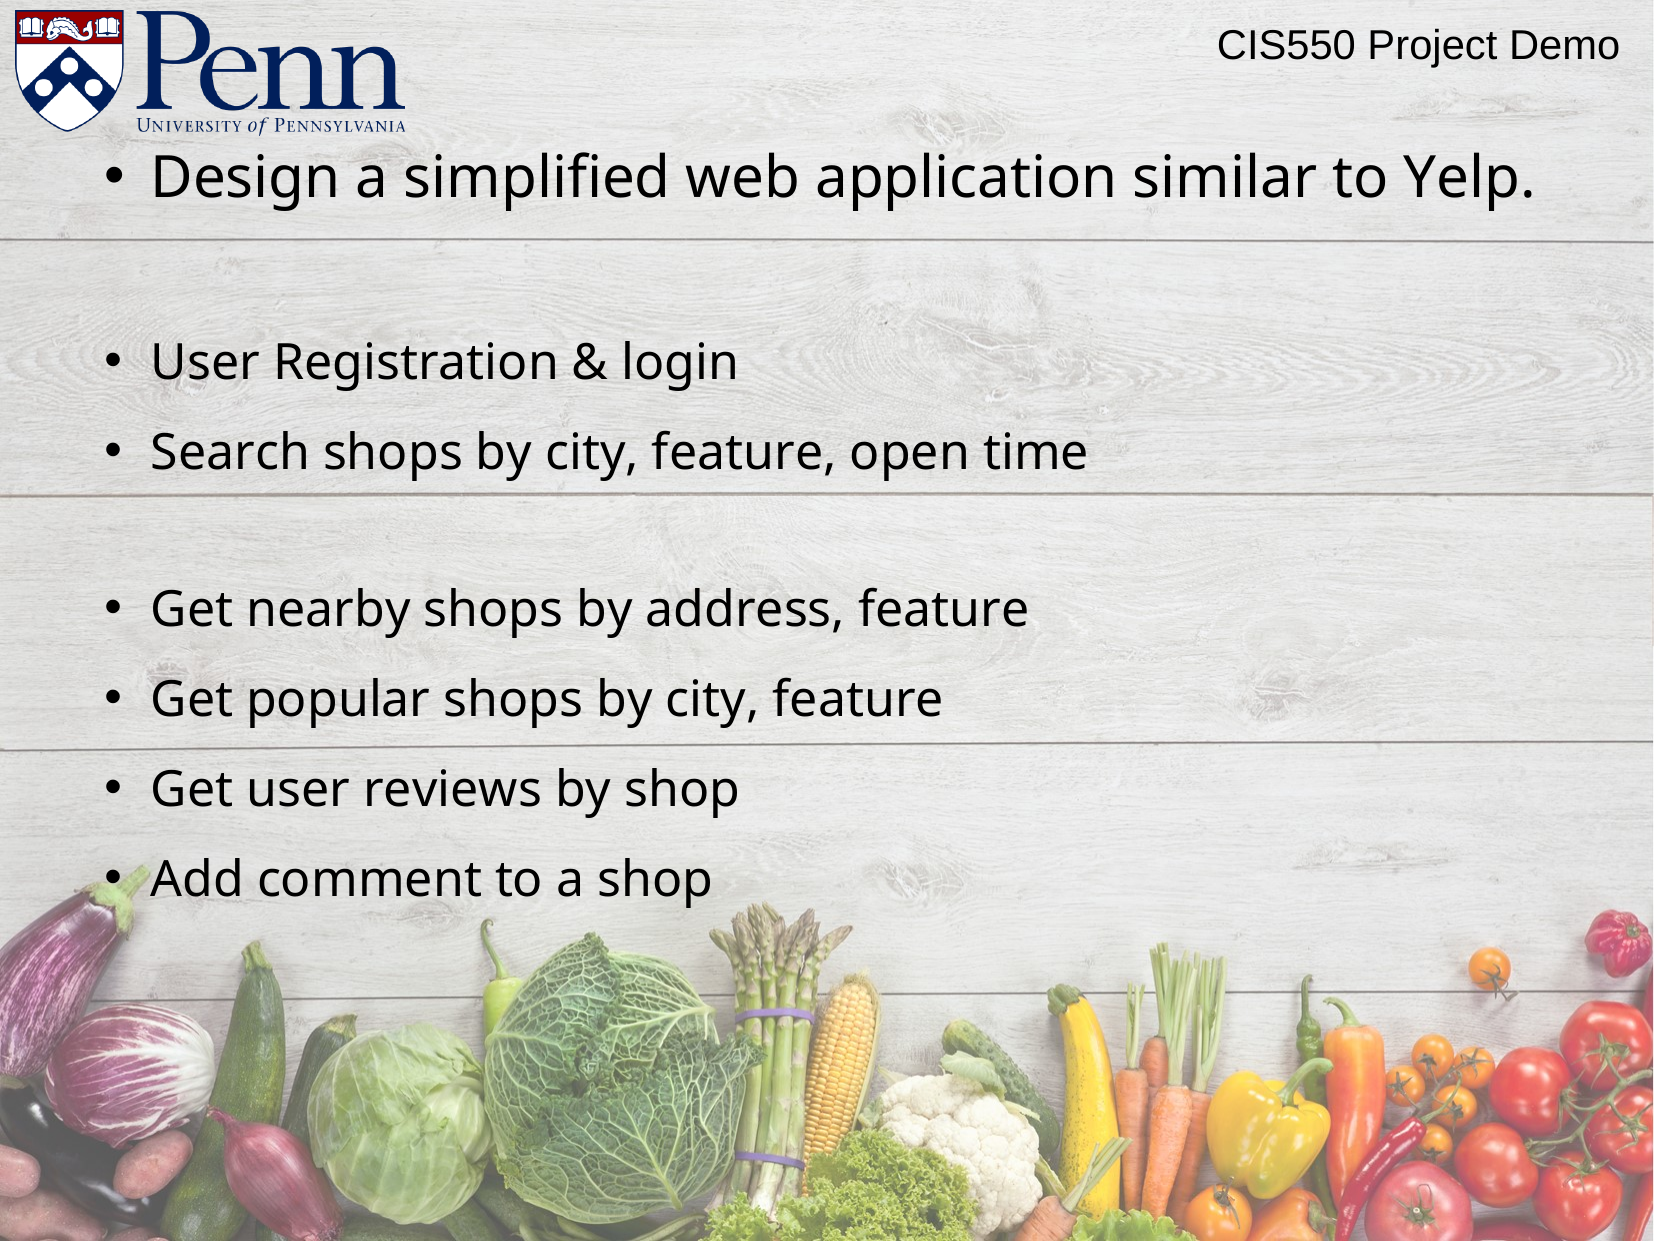

CIS550 Project Demo
Design a simplified web application similar to Yelp.
User Registration & login
Search shops by city, feature, open time
Get nearby shops by address, feature
Get popular shops by city, feature
Get user reviews by shop
Add comment to a shop